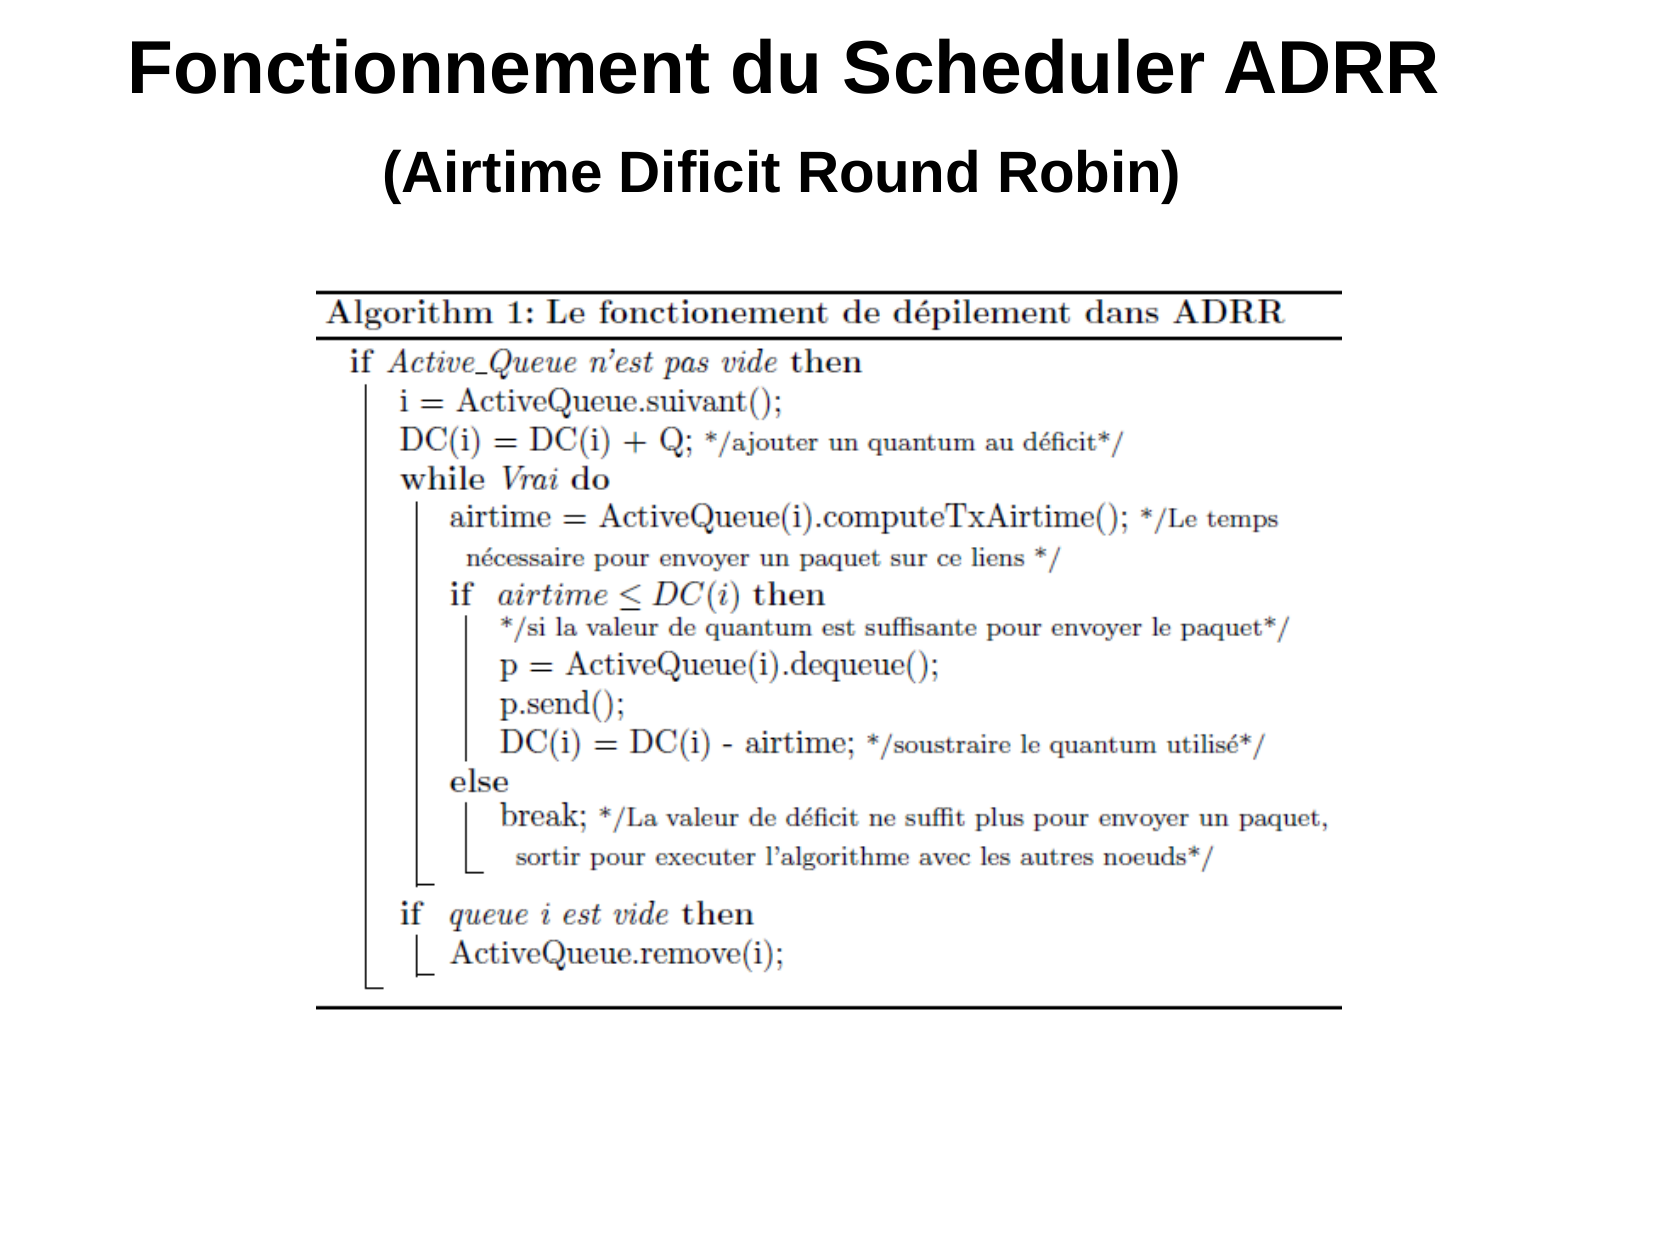

# Fonctionnement du Scheduler ADRR (Airtime Dificit Round Robin)